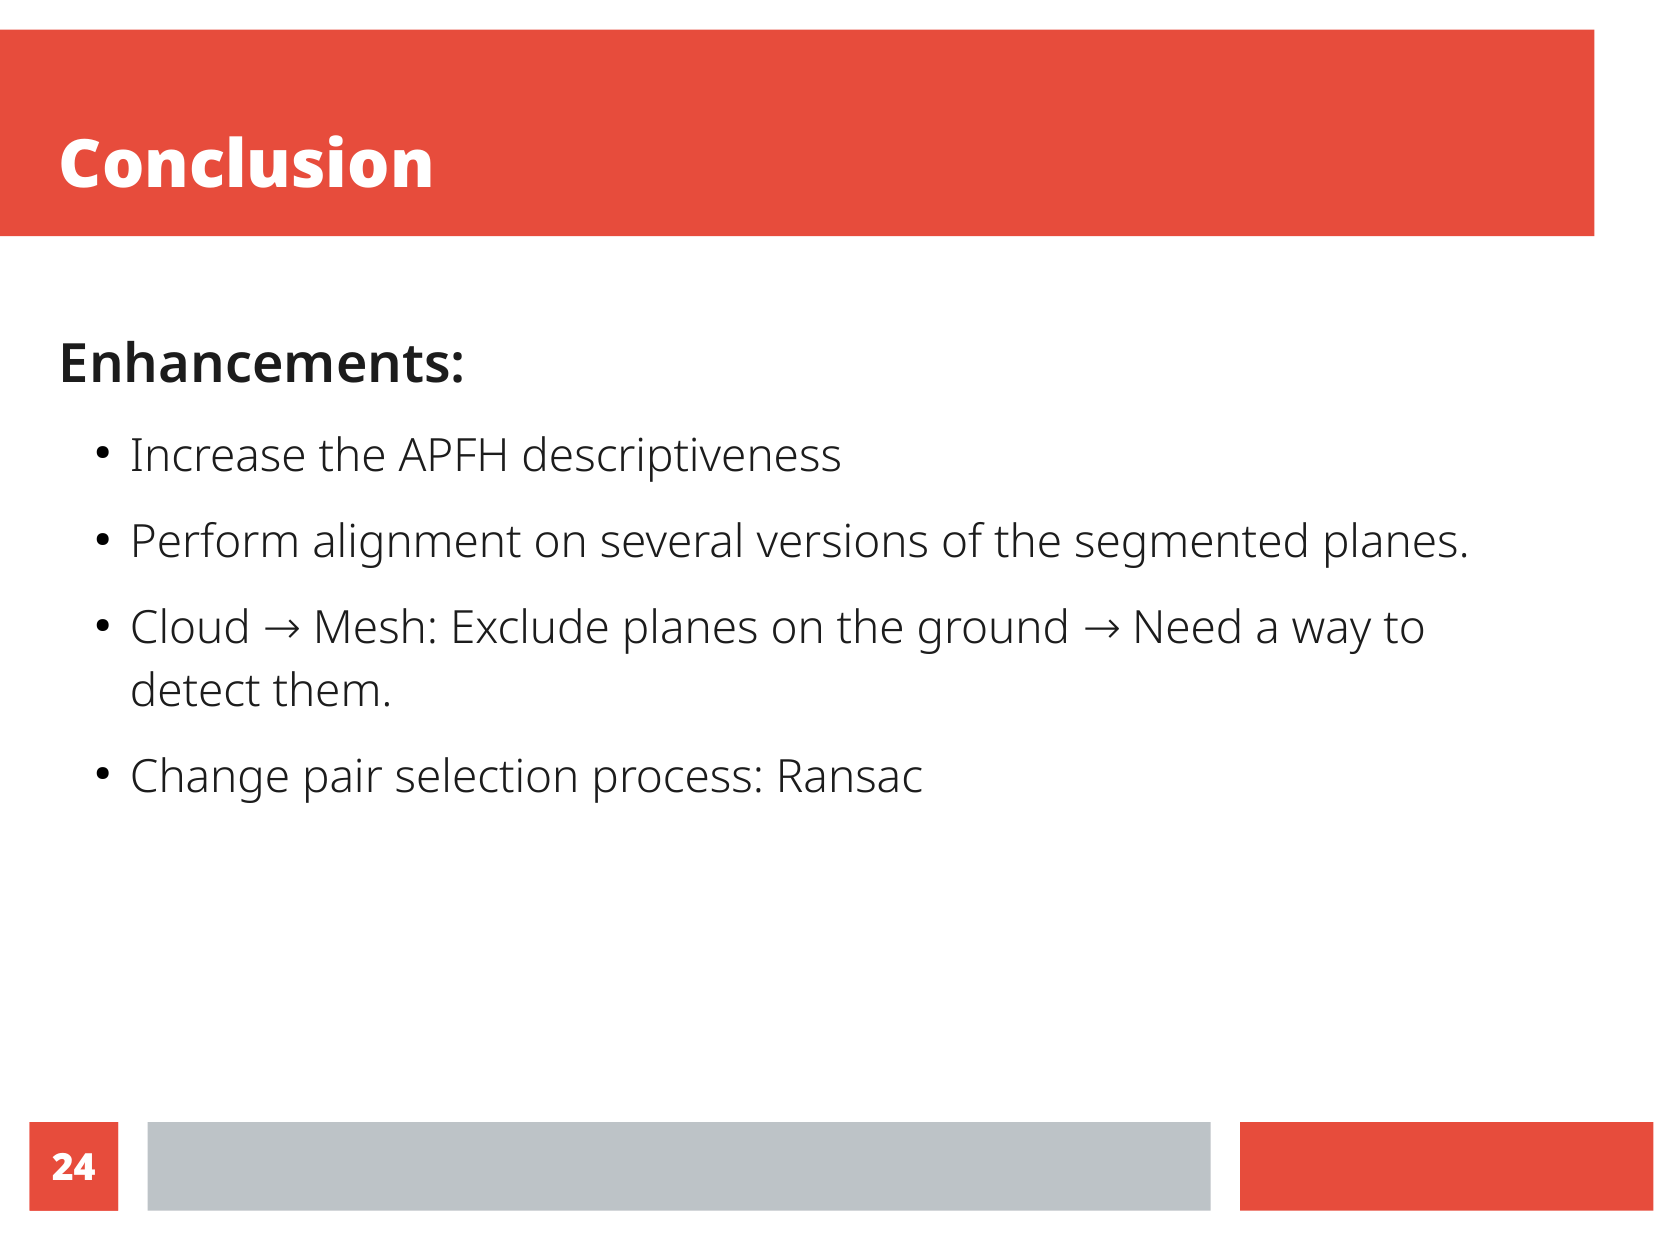

# Conclusion
Enhancements:
Increase the APFH descriptiveness
Perform alignment on several versions of the segmented planes.
Cloud → Mesh: Exclude planes on the ground → Need a way to detect them.
Change pair selection process: Ransac
24